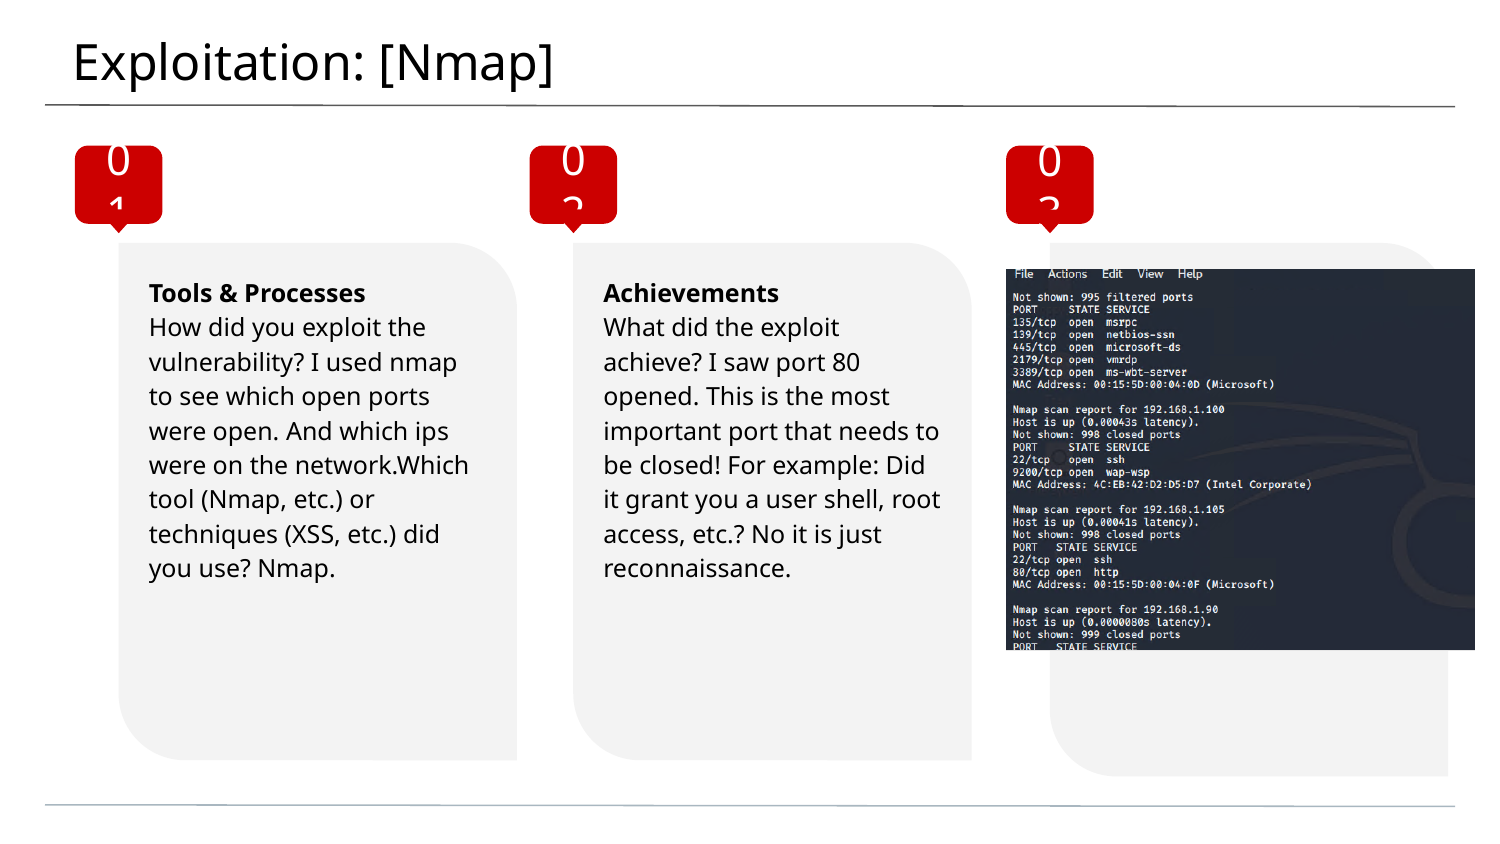

# Exploitation: [Nmap]
01
02
03
Tools & Processes
How did you exploit the vulnerability? I used nmap to see which open ports were open. And which ips were on the network.Which tool (Nmap, etc.) or techniques (XSS, etc.) did you use? Nmap.
Achievements
What did the exploit achieve? I saw port 80 opened. This is the most important port that needs to be closed! For example: Did it grant you a user shell, root access, etc.? No it is just reconnaissance.
[INSERT: screenshot or command output illustrating the exploit.]